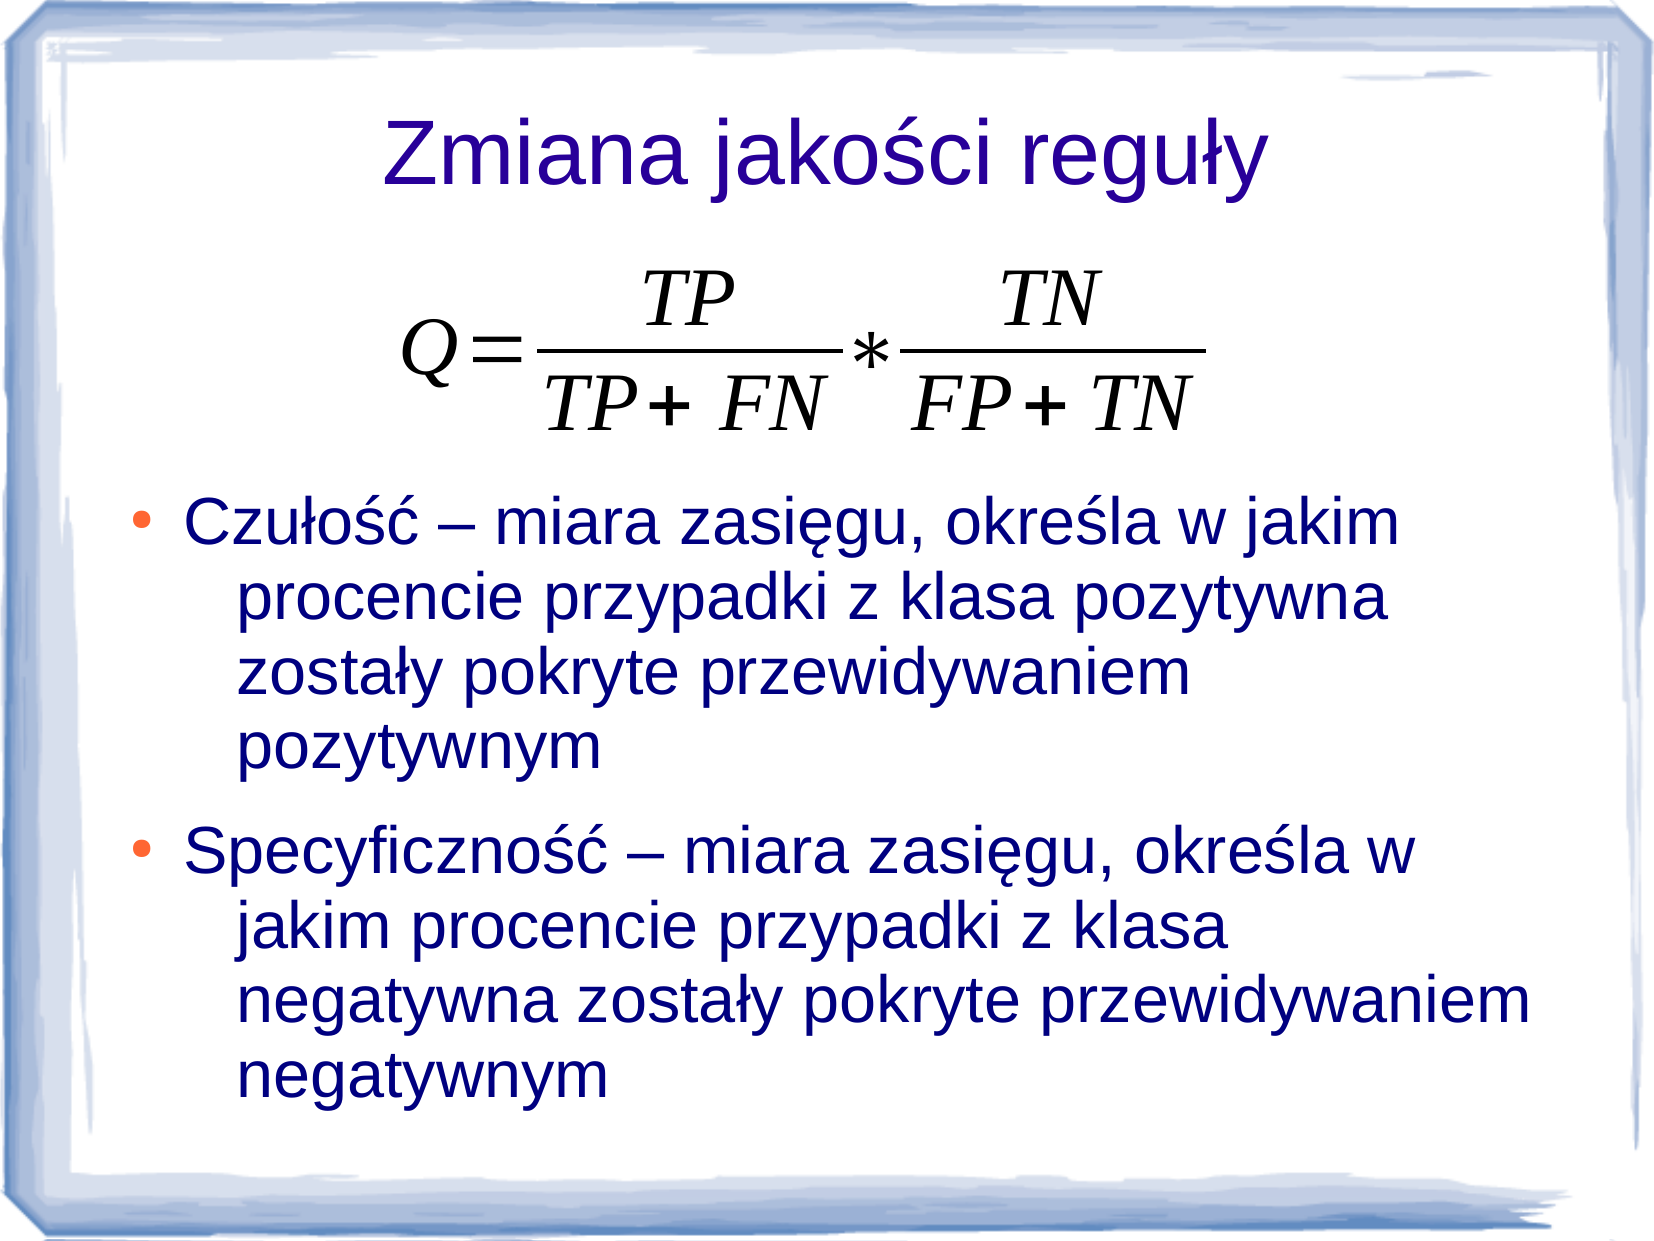

# Zmiana jakości reguły
Czułość – miara zasięgu, określa w jakim procencie przypadki z klasa pozytywna zostały pokryte przewidywaniem pozytywnym
Specyficzność – miara zasięgu, określa w jakim procencie przypadki z klasa negatywna zostały pokryte przewidywaniem negatywnym